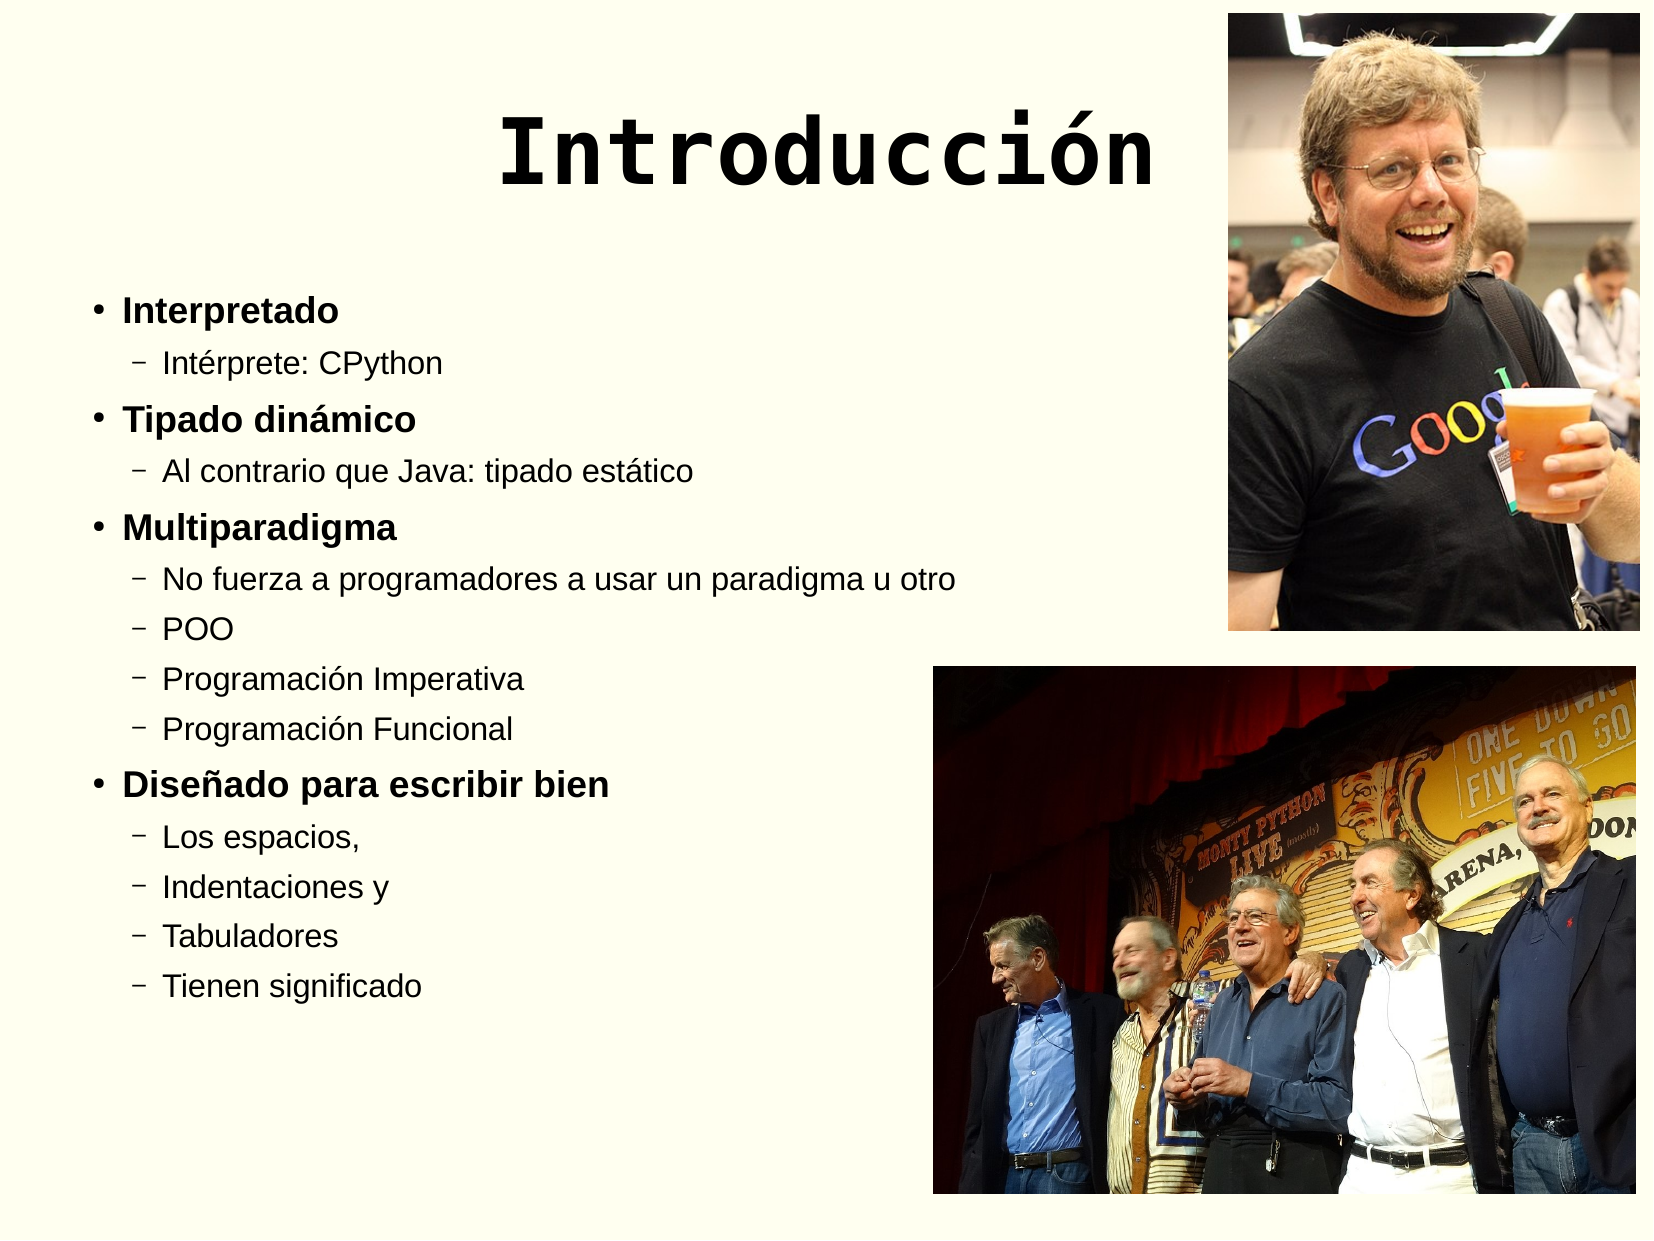

# Introducción
Interpretado
Intérprete: CPython
Tipado dinámico
Al contrario que Java: tipado estático
Multiparadigma
No fuerza a programadores a usar un paradigma u otro
POO
Programación Imperativa
Programación Funcional
Diseñado para escribir bien
Los espacios,
Indentaciones y
Tabuladores
Tienen significado